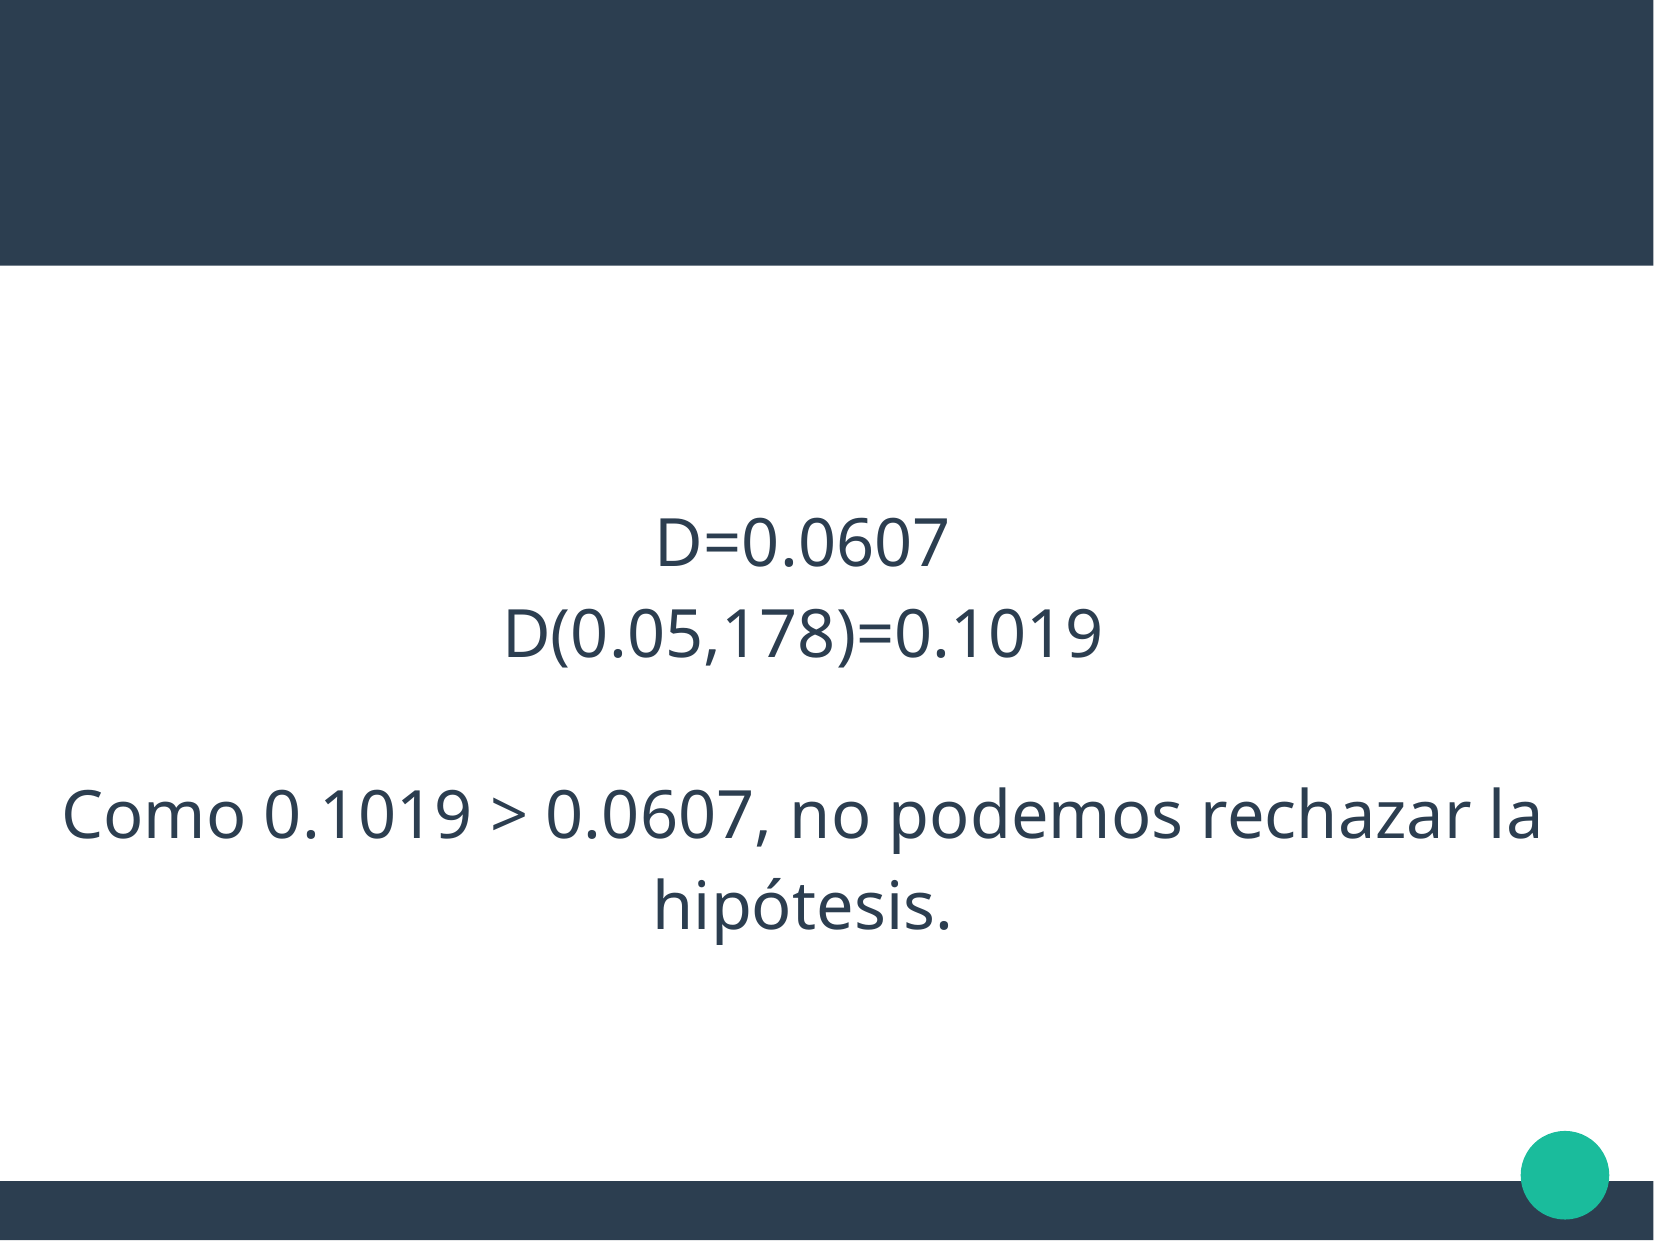

# D=0.0607
D(0.05,178)=0.1019
Como 0.1019 > 0.0607, no podemos rechazar la hipótesis.